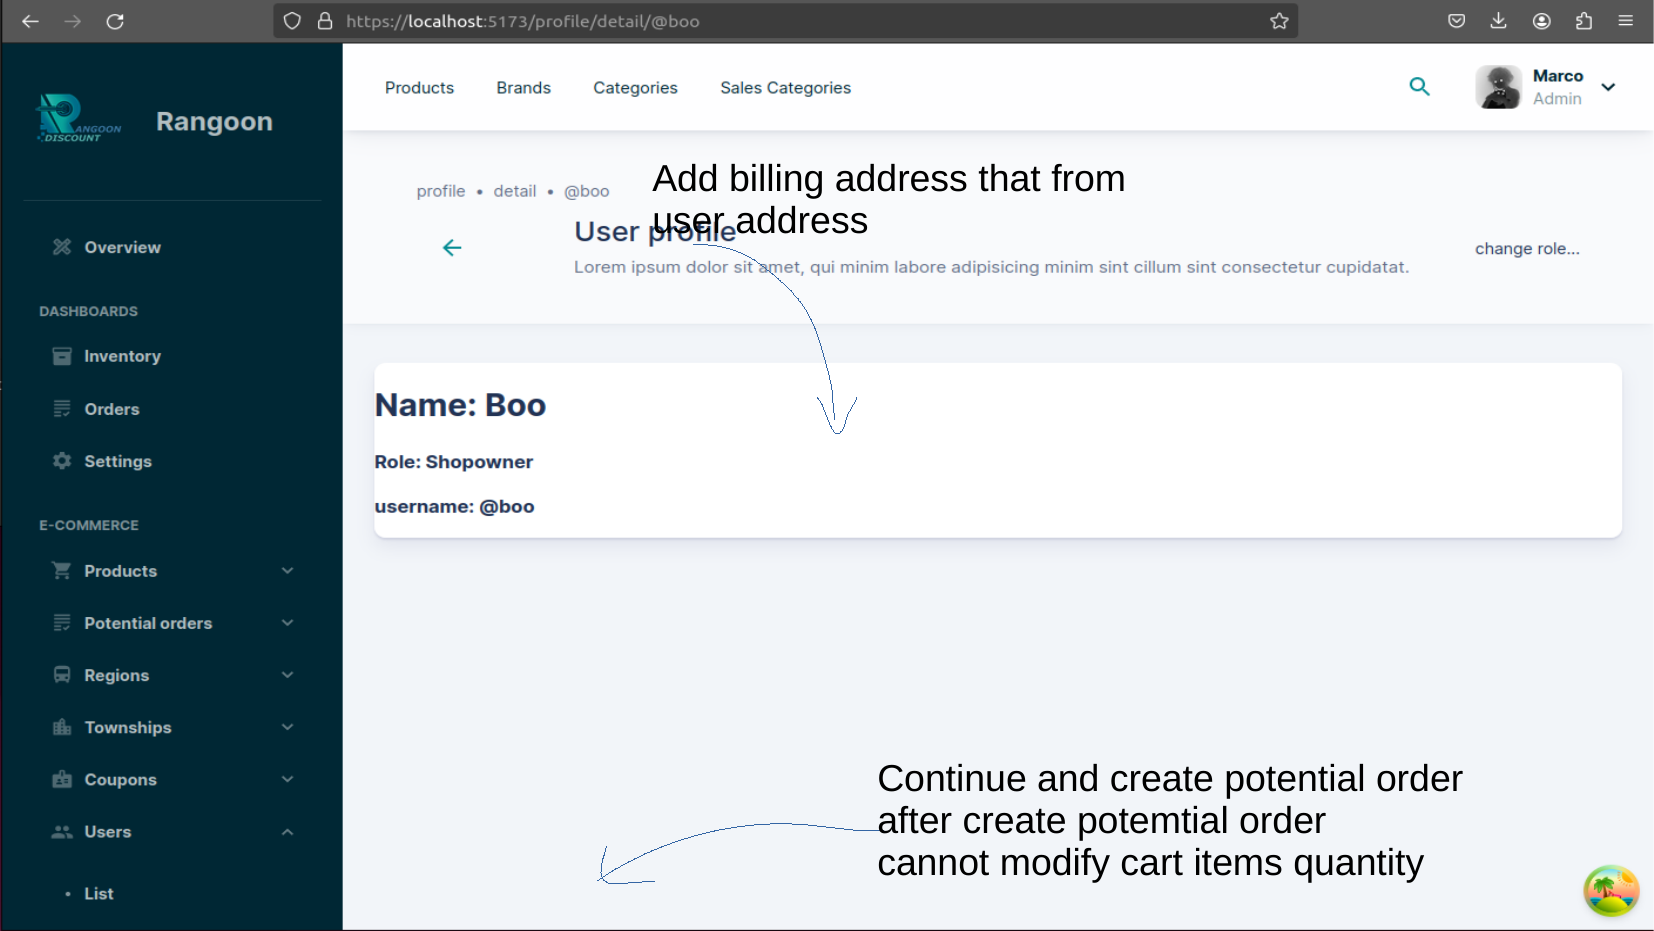

Add billing address that from user address
Continue and create potential order
after create potemtial order
cannot modify cart items quantity